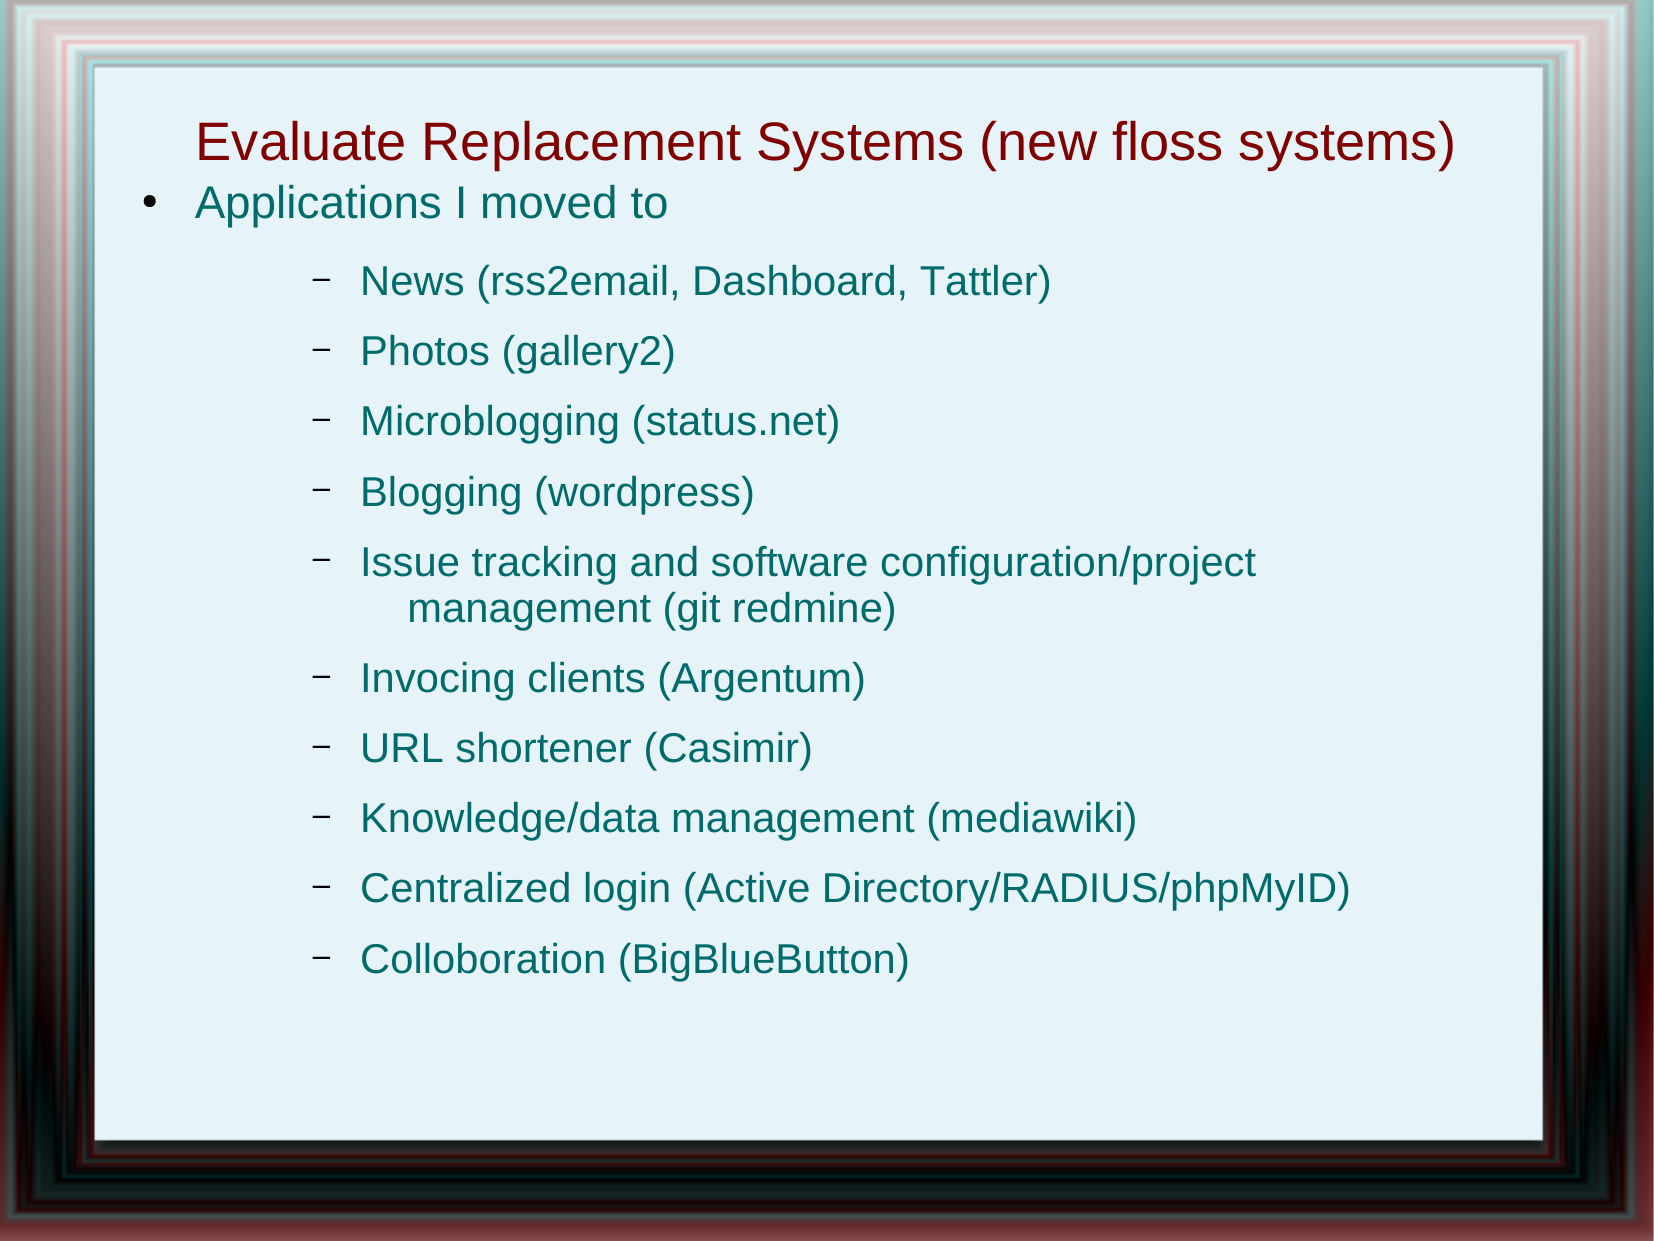

# Evaluate Replacement Systems (new floss systems)
Applications I moved to
News (rss2email, Dashboard, Tattler)
Photos (gallery2)
Microblogging (status.net)
Blogging (wordpress)
Issue tracking and software configuration/project management (git redmine)
Invocing clients (Argentum)
URL shortener (Casimir)
Knowledge/data management (mediawiki)
Centralized login (Active Directory/RADIUS/phpMyID)
Colloboration (BigBlueButton)